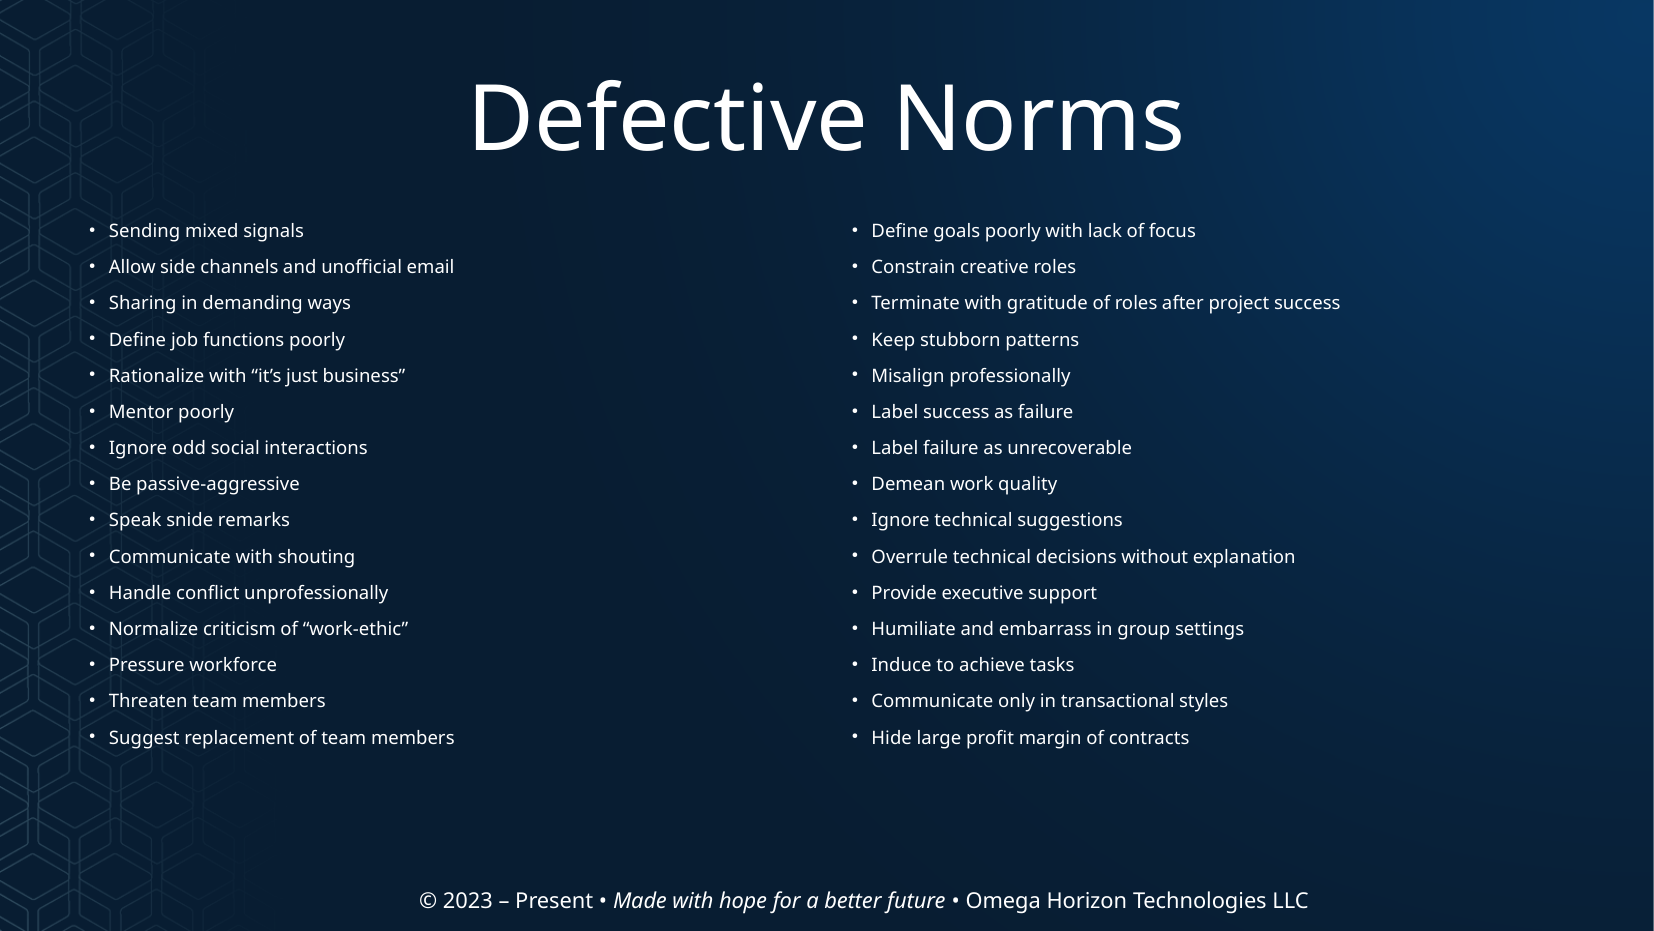

# Defective Norms
Sending mixed signals
Allow side channels and unofficial email
Sharing in demanding ways
Define job functions poorly
Rationalize with “it’s just business”
Mentor poorly
Ignore odd social interactions
Be passive-aggressive
Speak snide remarks
Communicate with shouting
Handle conflict unprofessionally
Normalize criticism of “work-ethic”
Pressure workforce
Threaten team members
Suggest replacement of team members
Define goals poorly with lack of focus
Constrain creative roles
Terminate with gratitude of roles after project success
Keep stubborn patterns
Misalign professionally
Label success as failure
Label failure as unrecoverable
Demean work quality
Ignore technical suggestions
Overrule technical decisions without explanation
Provide executive support
Humiliate and embarrass in group settings
Induce to achieve tasks
Communicate only in transactional styles
Hide large profit margin of contracts